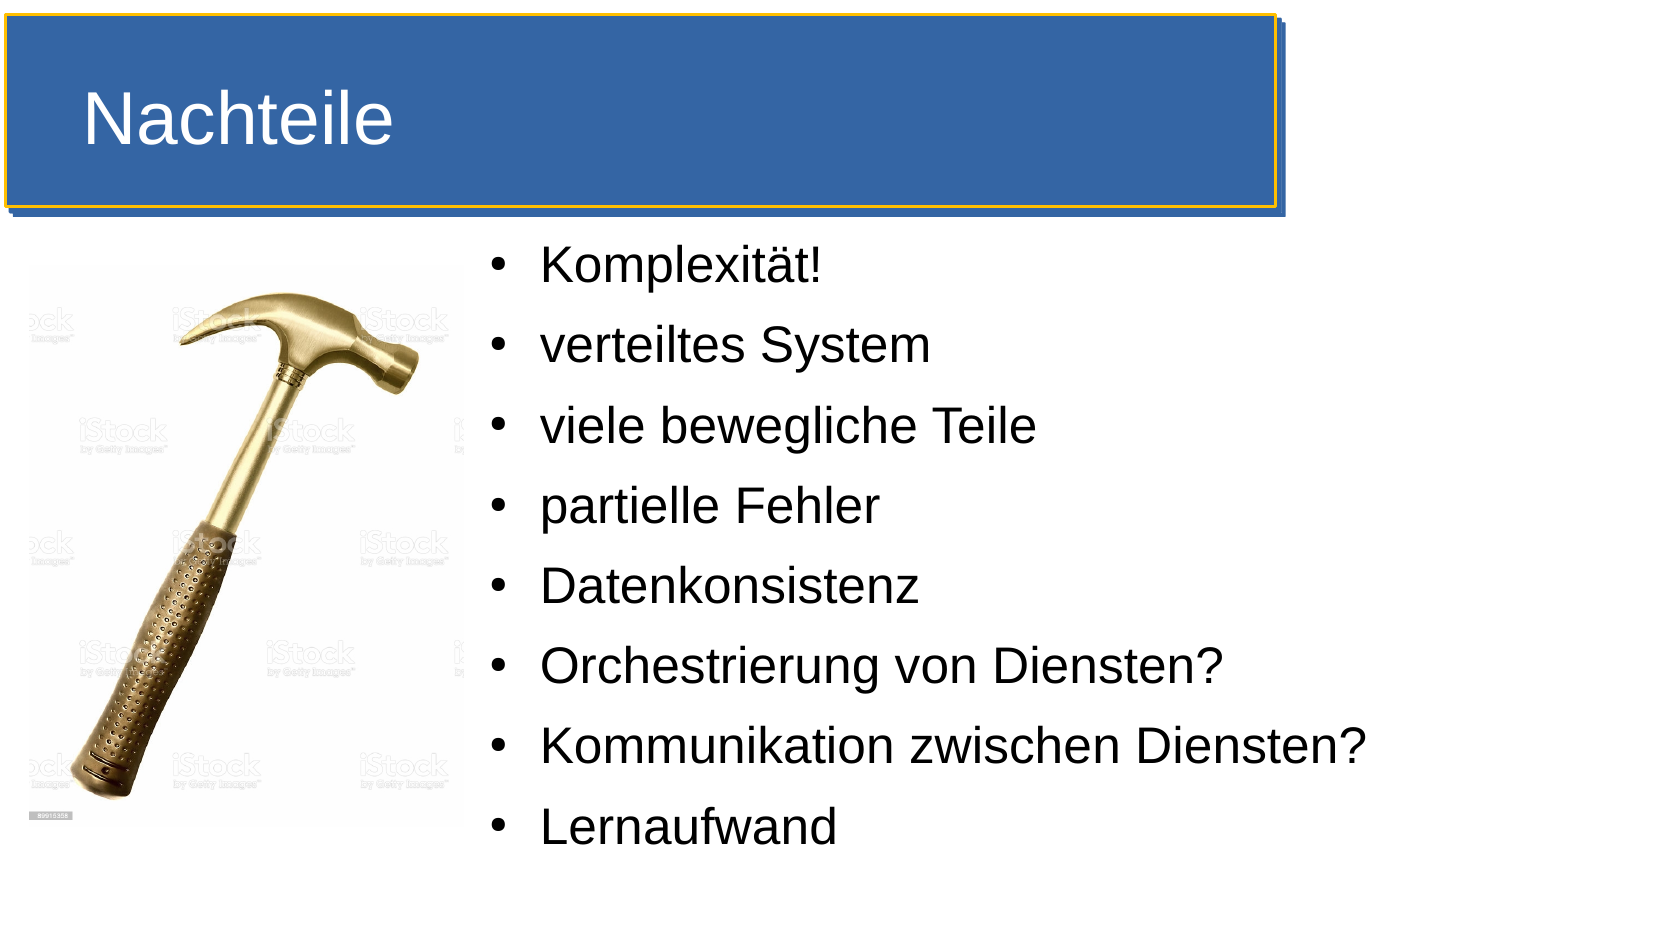

# Nachteile
Komplexität!
verteiltes System
viele bewegliche Teile
partielle Fehler
Datenkonsistenz
Orchestrierung von Diensten?
Kommunikation zwischen Diensten?
Lernaufwand